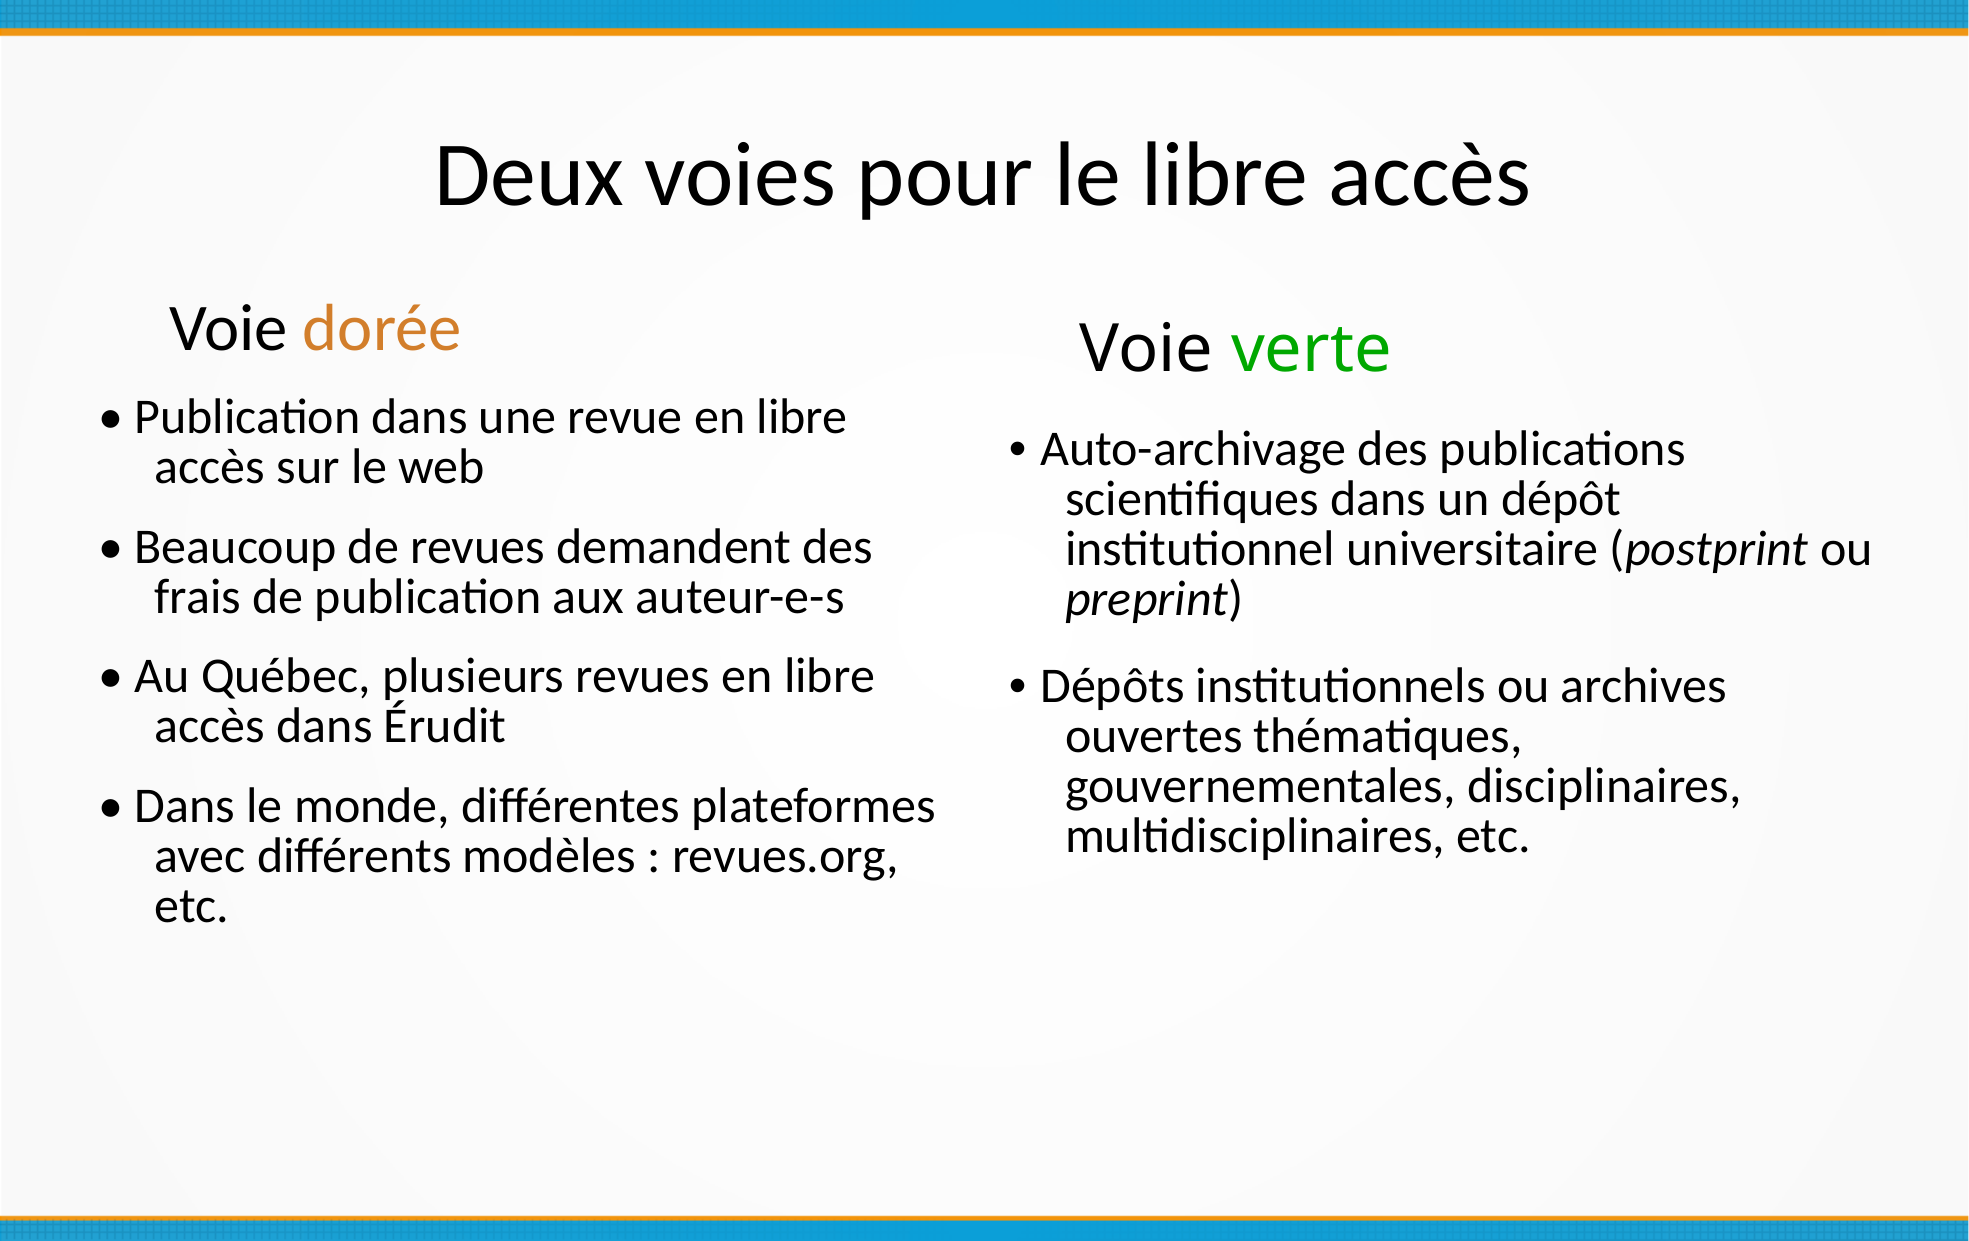

# Deux voies pour le libre accès
Voie dorée
• Publication dans une revue en libre accès sur le web
• Beaucoup de revues demandent des frais de publication aux auteur-e-s
• Au Québec, plusieurs revues en libre accès dans Érudit
• Dans le monde, différentes plateformes avec différents modèles : revues.org, etc.
Voie verte
• Auto-archivage des publications scientifiques dans un dépôt institutionnel universitaire (postprint ou preprint)
• Dépôts institutionnels ou archives ouvertes thématiques, gouvernementales, disciplinaires, multidisciplinaires, etc.